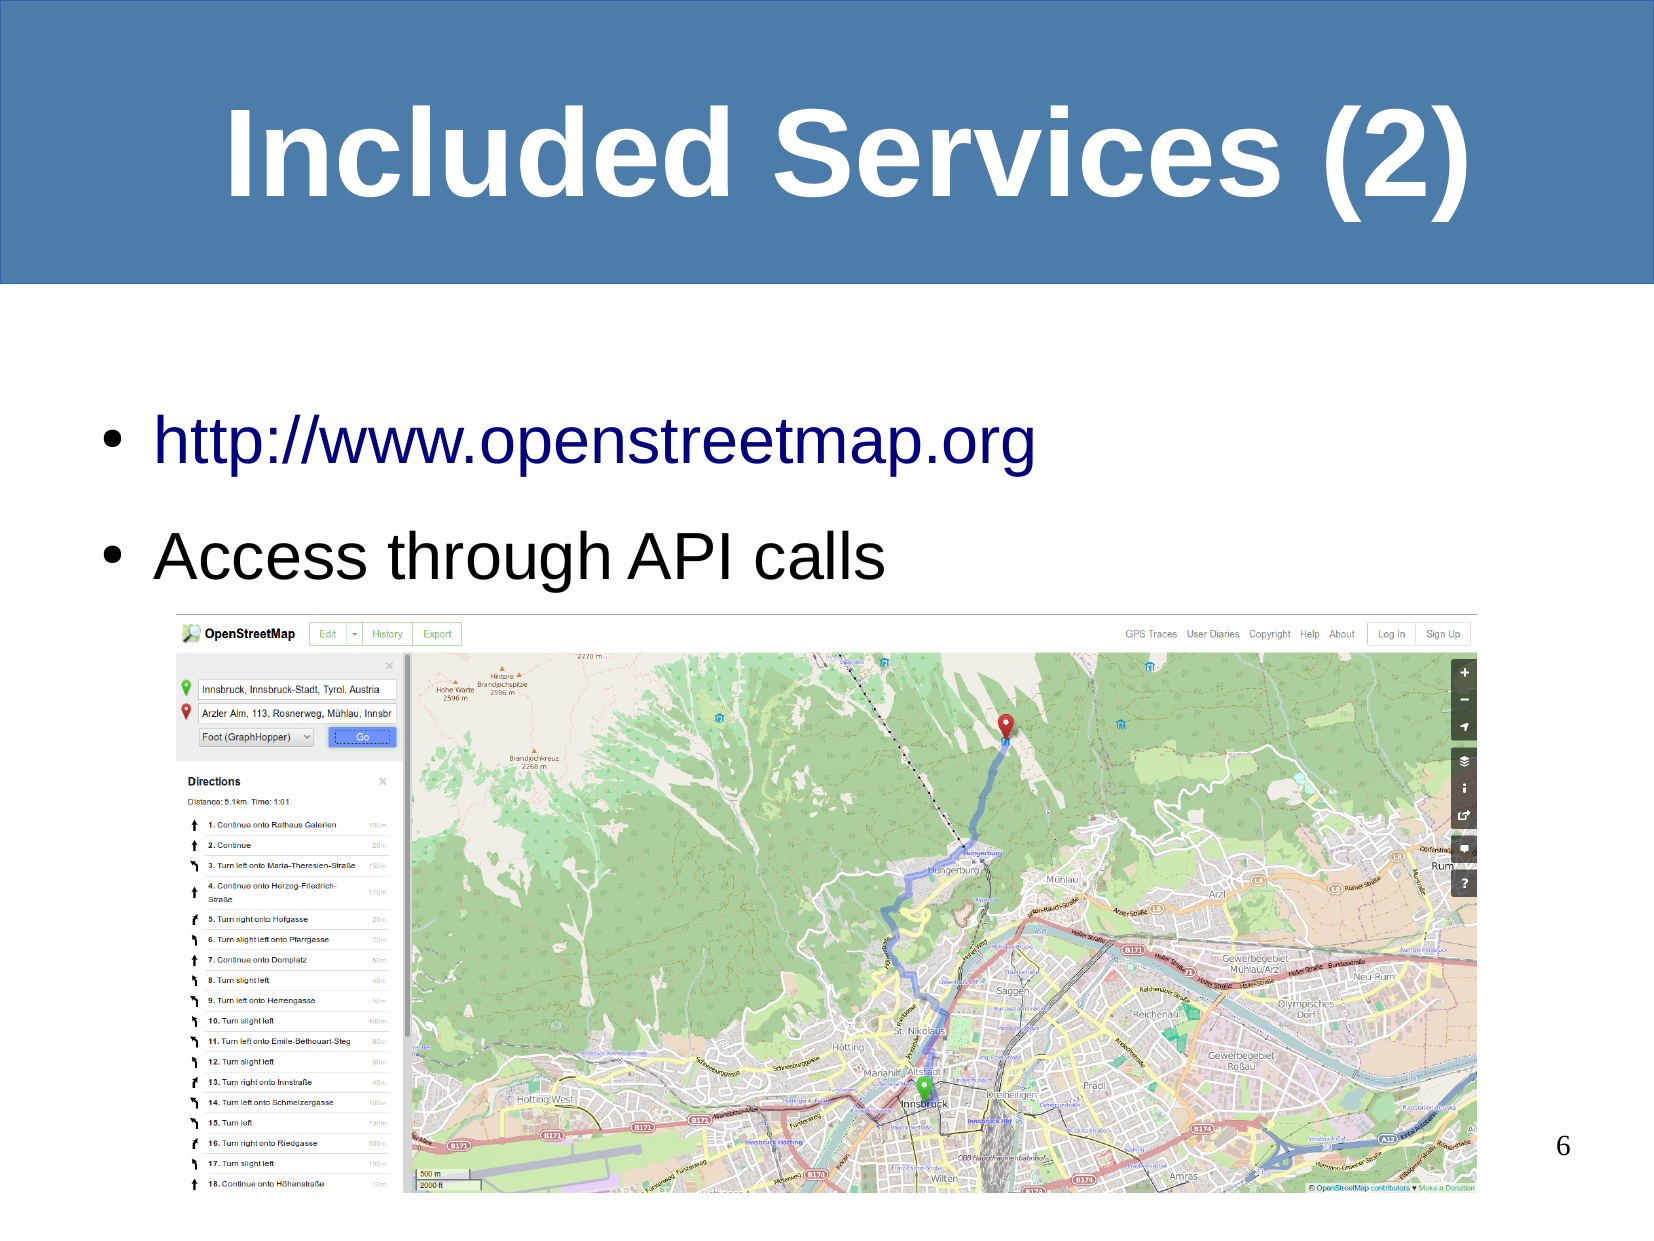

# Included Services (2)
http://www.openstreetmap.org
Access through API calls
6